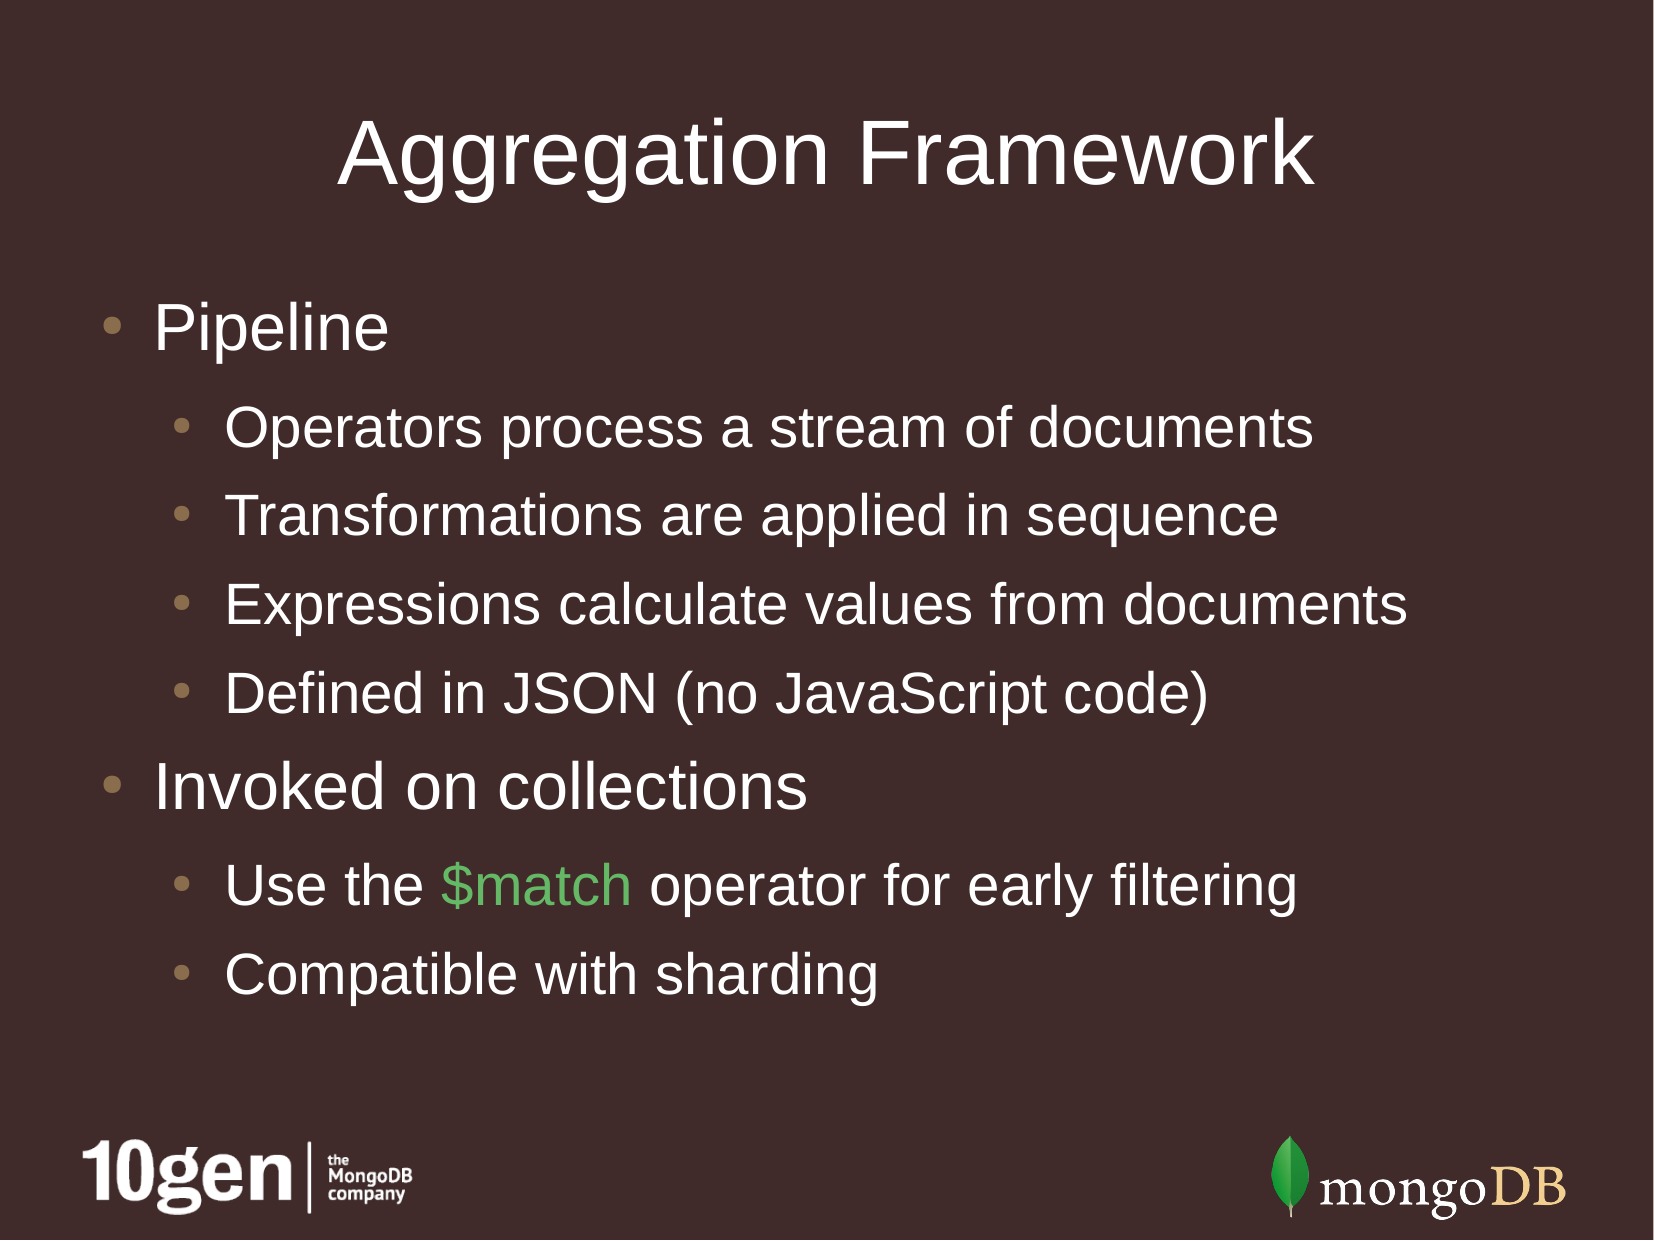

# Aggregation Framework
Pipeline
Operators process a stream of documents
Transformations are applied in sequence
Expressions calculate values from documents
Defined in JSON (no JavaScript code)
Invoked on collections
Use the $match operator for early filtering
Compatible with sharding